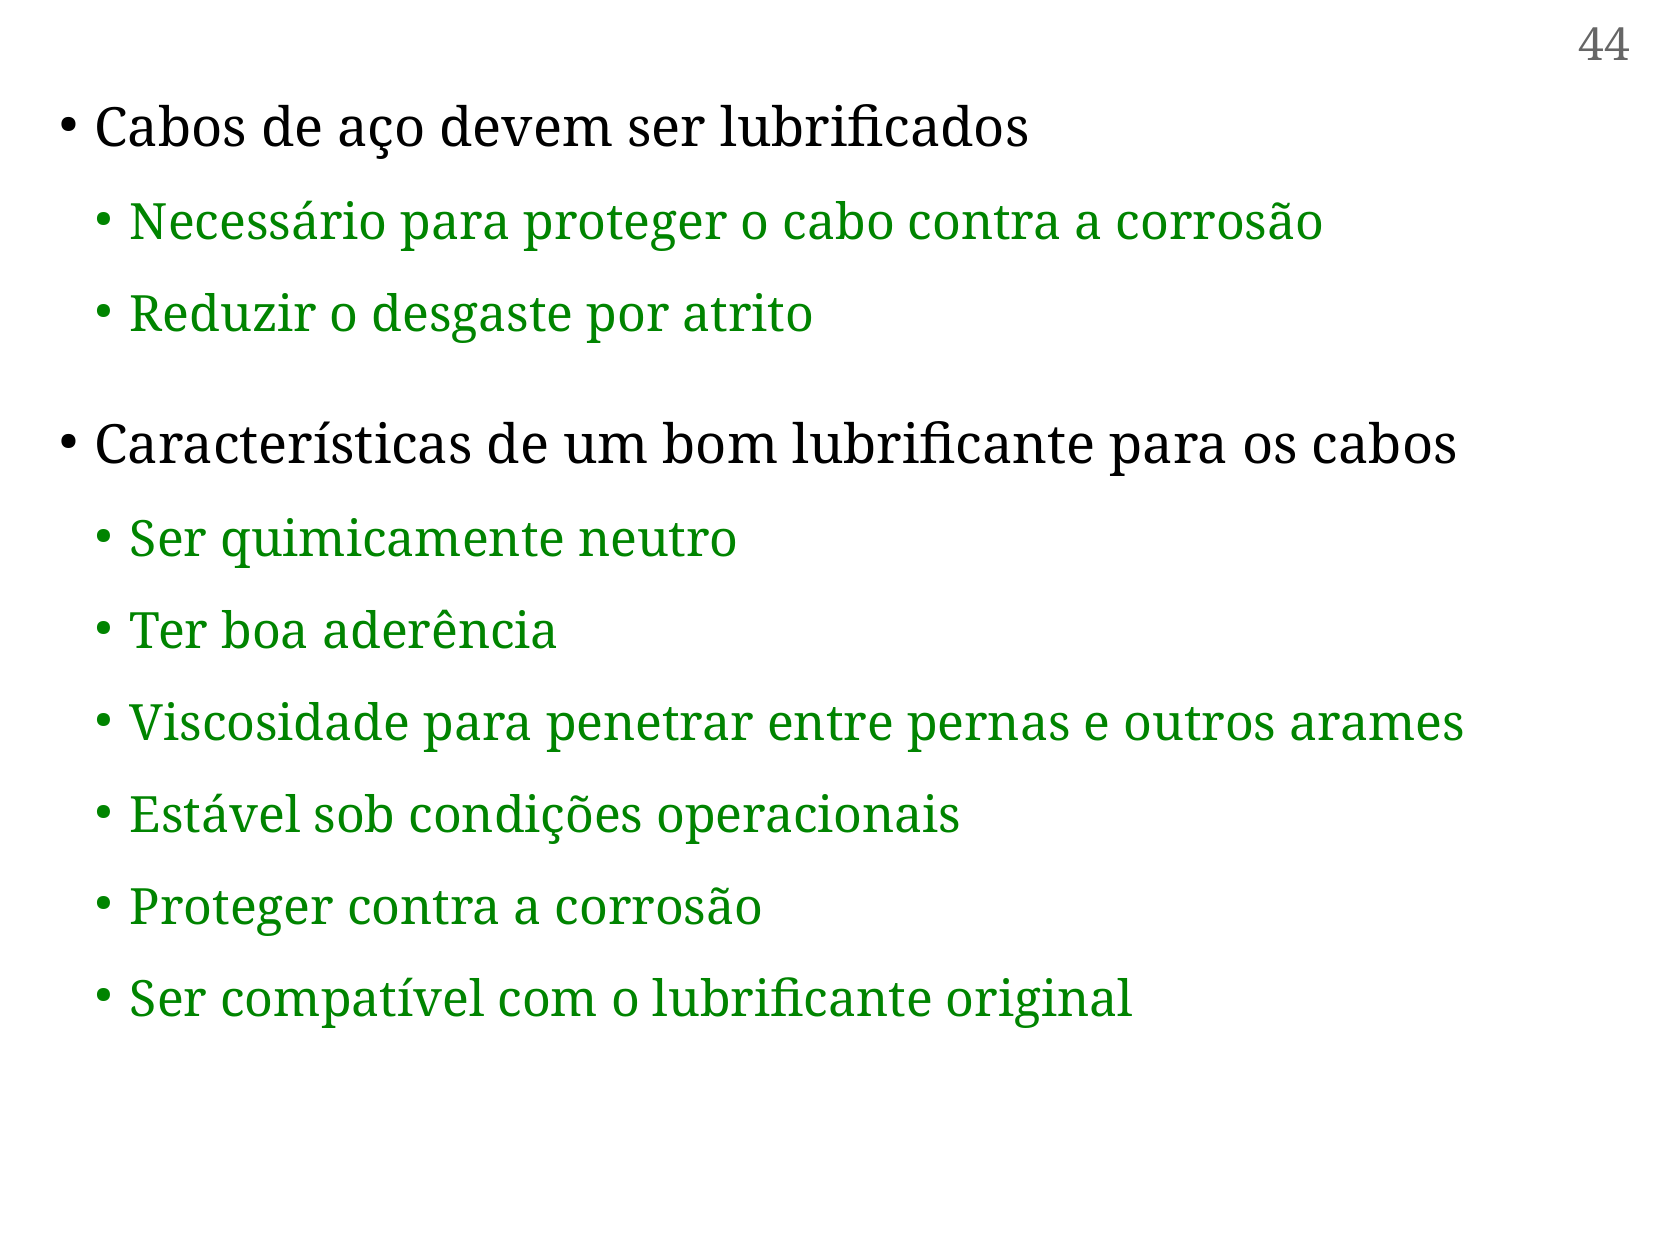

44
#
Cabos de aço devem ser lubrificados
Necessário para proteger o cabo contra a corrosão
Reduzir o desgaste por atrito
Características de um bom lubrificante para os cabos
Ser quimicamente neutro
Ter boa aderência
Viscosidade para penetrar entre pernas e outros arames
Estável sob condições operacionais
Proteger contra a corrosão
Ser compatível com o lubrificante original